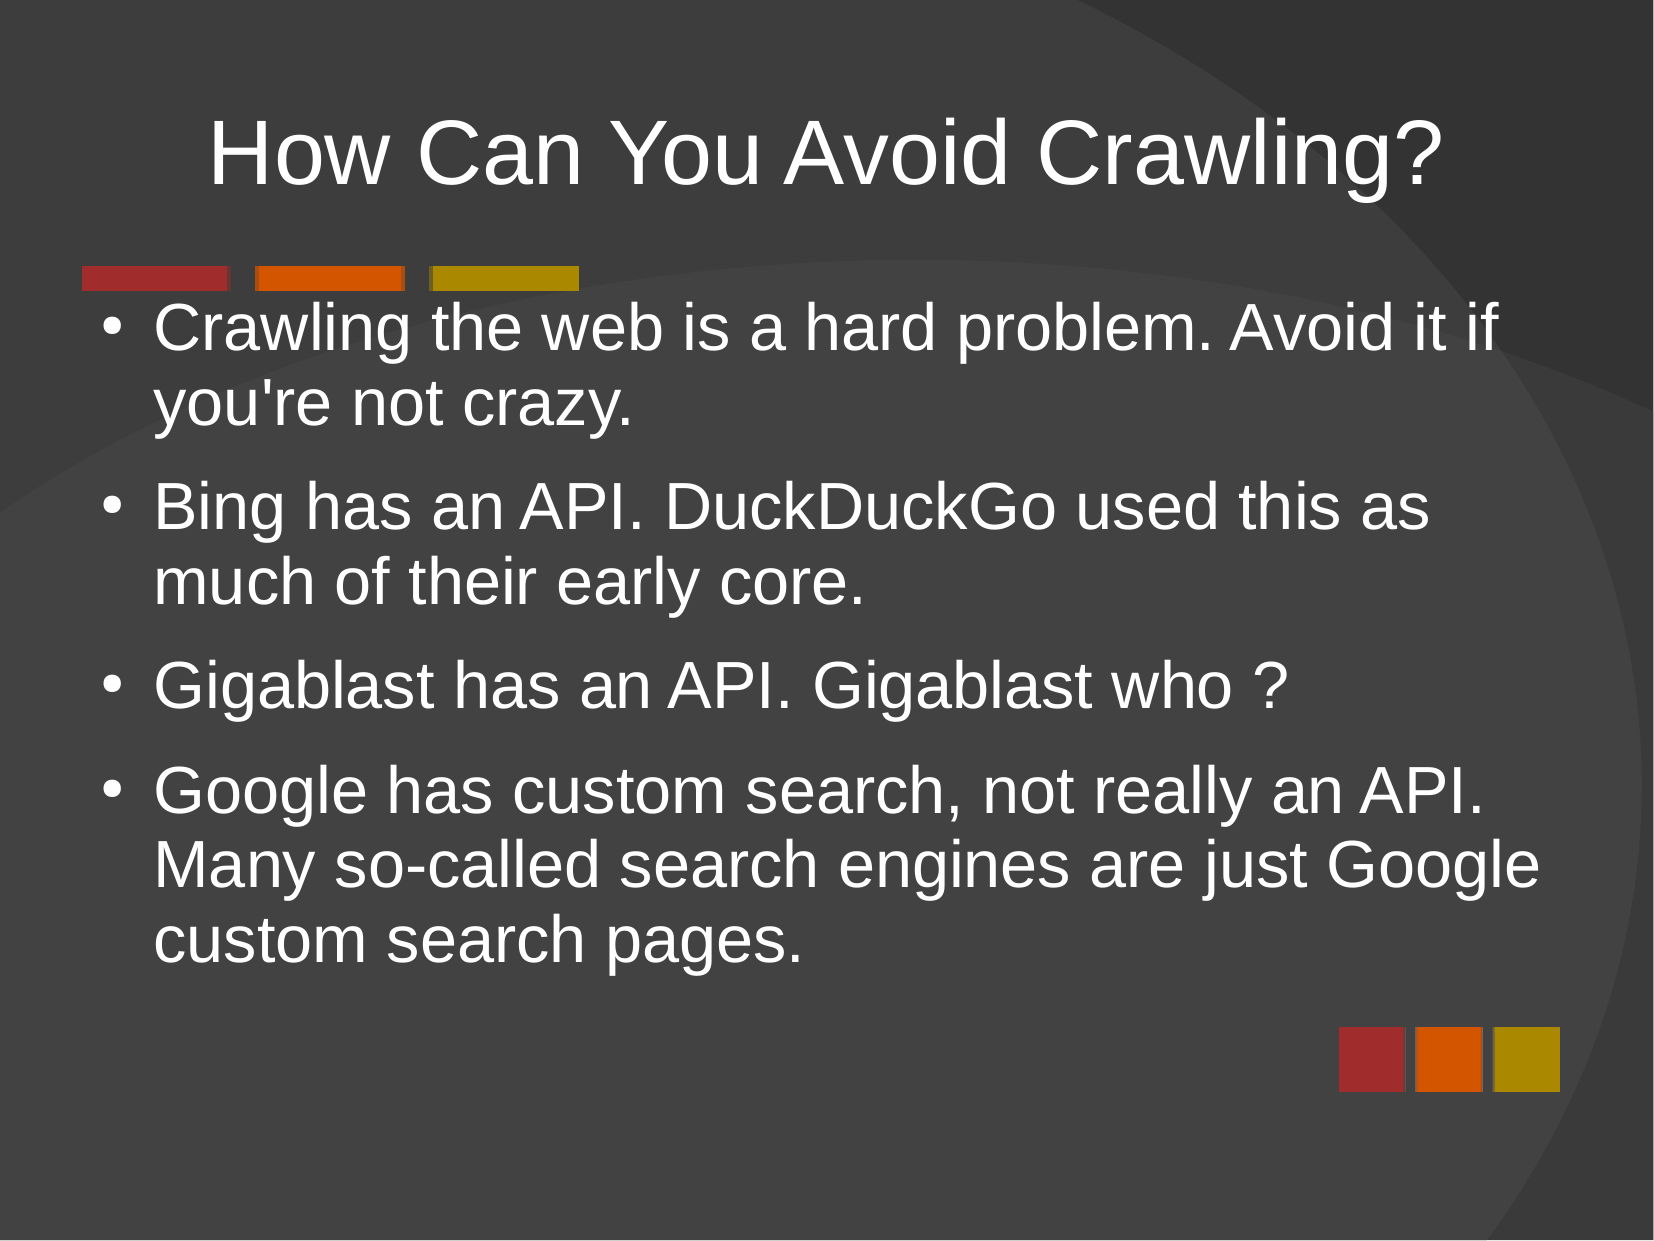

# How Can You Avoid Crawling?
Crawling the web is a hard problem. Avoid it if you're not crazy.
Bing has an API. DuckDuckGo used this as much of their early core.
Gigablast has an API. Gigablast who ?
Google has custom search, not really an API. Many so-called search engines are just Google custom search pages.